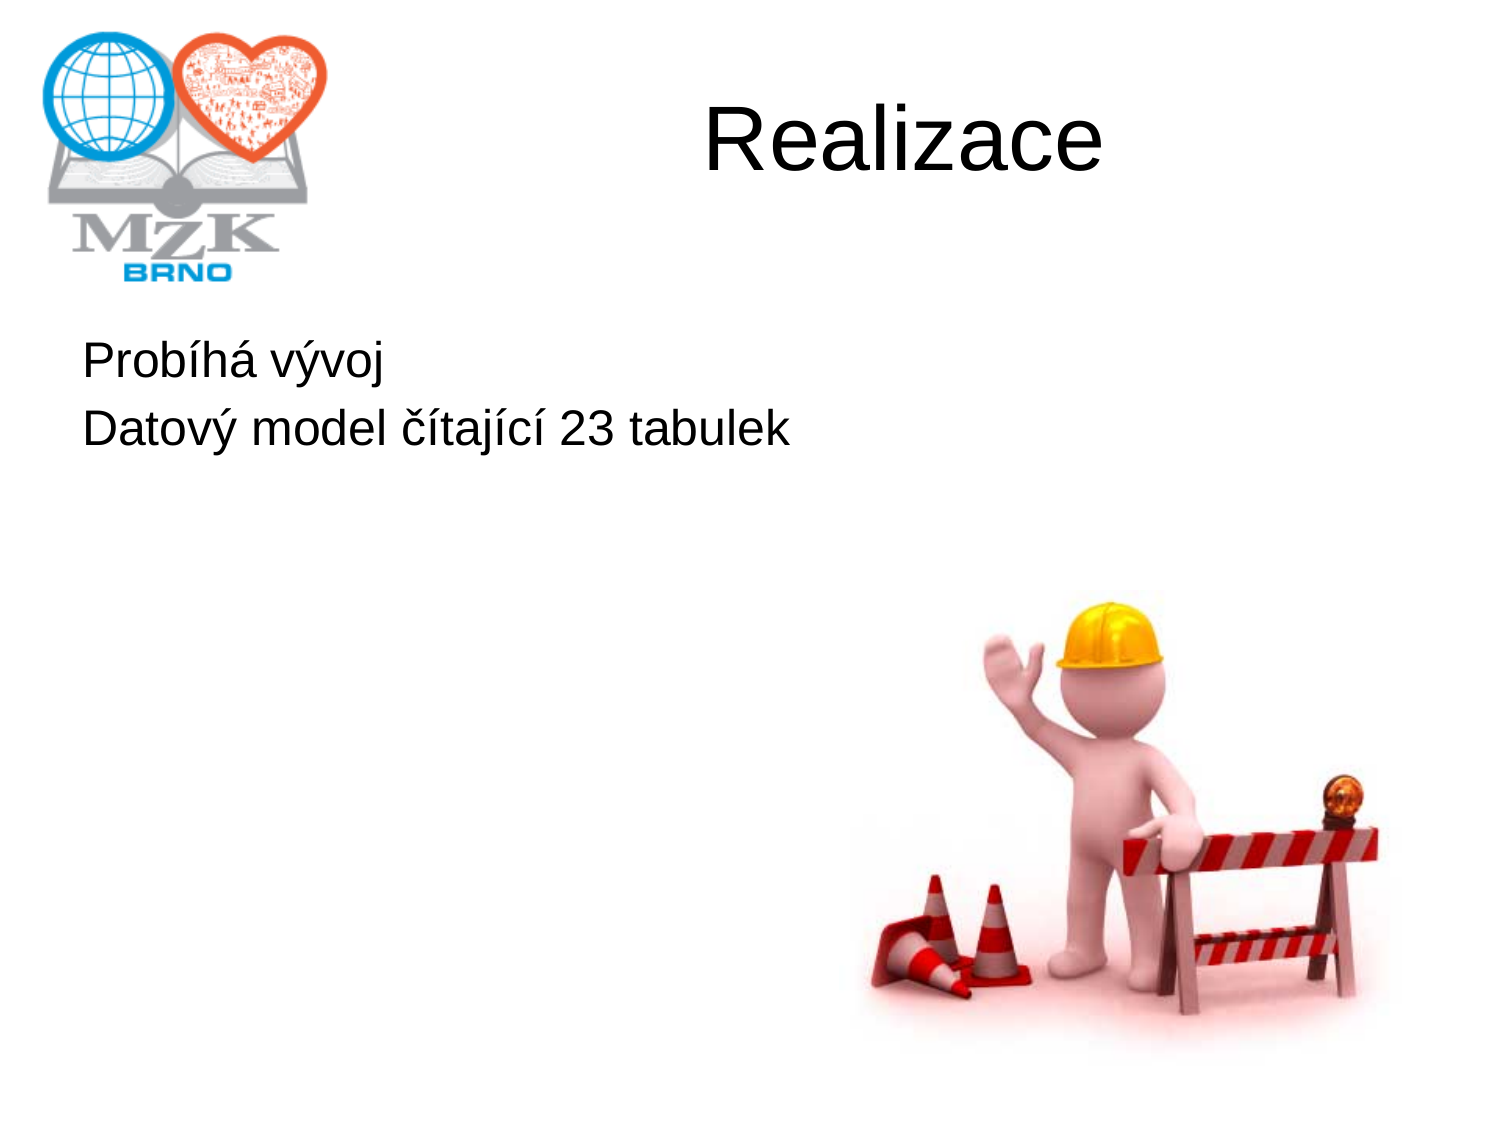

# Realizace
Probíhá vývoj
Datový model čítající 23 tabulek